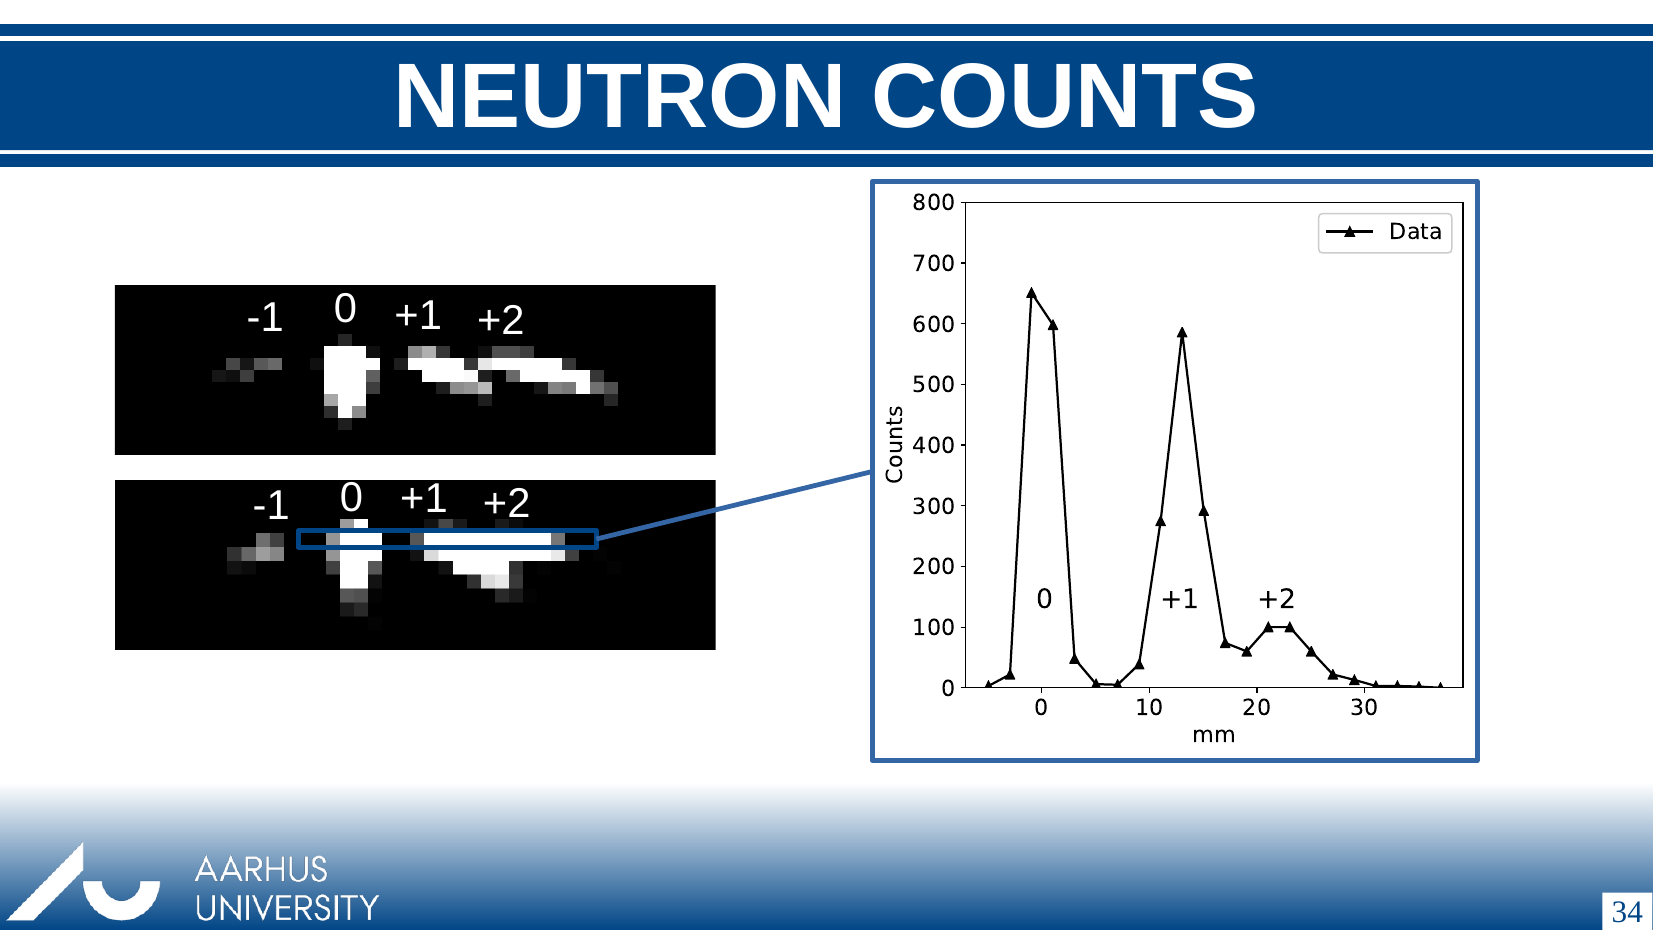

# NEUTRON COUNTS
0
+1
-1
+2
0
+1
+2
-1
34